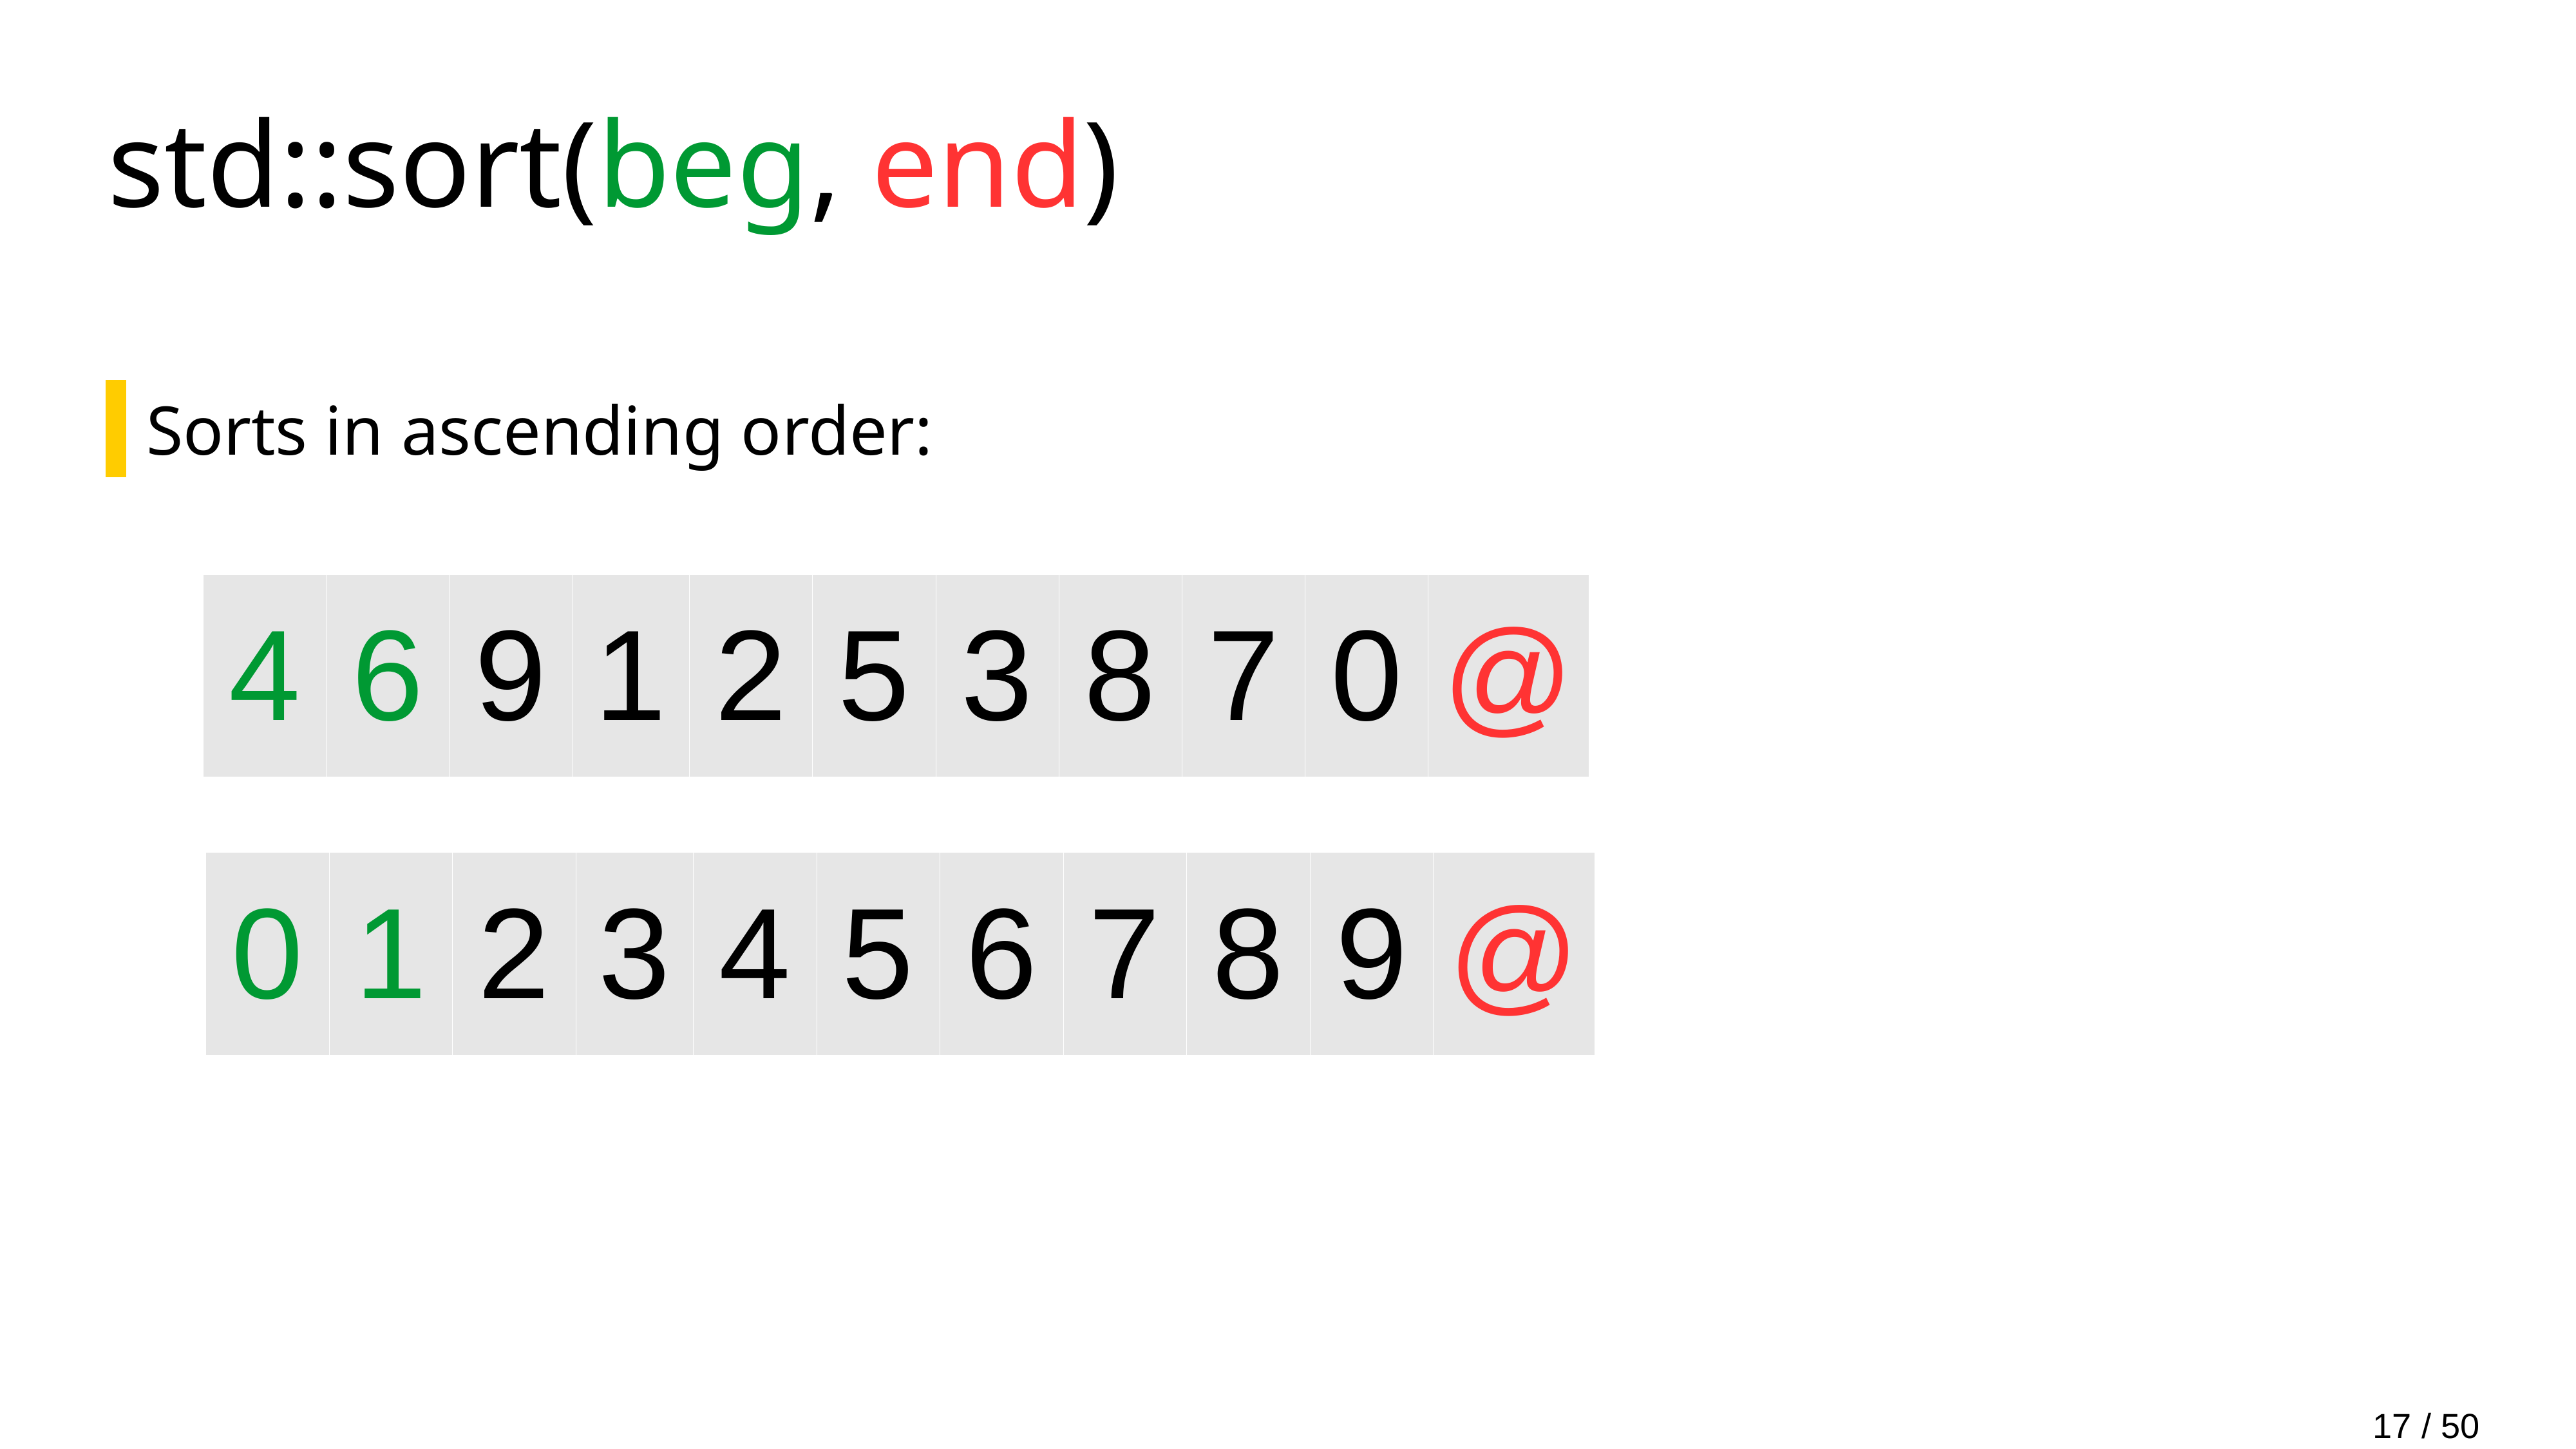

# std::sort(beg, end)
 Sorts in ascending order:
| 4 | 6 | 9 | 1 | 2 | 5 | 3 | 8 | 7 | 0 | @ |
| --- | --- | --- | --- | --- | --- | --- | --- | --- | --- | --- |
| 0 | 1 | 2 | 3 | 4 | 5 | 6 | 7 | 8 | 9 | @ |
| --- | --- | --- | --- | --- | --- | --- | --- | --- | --- | --- |